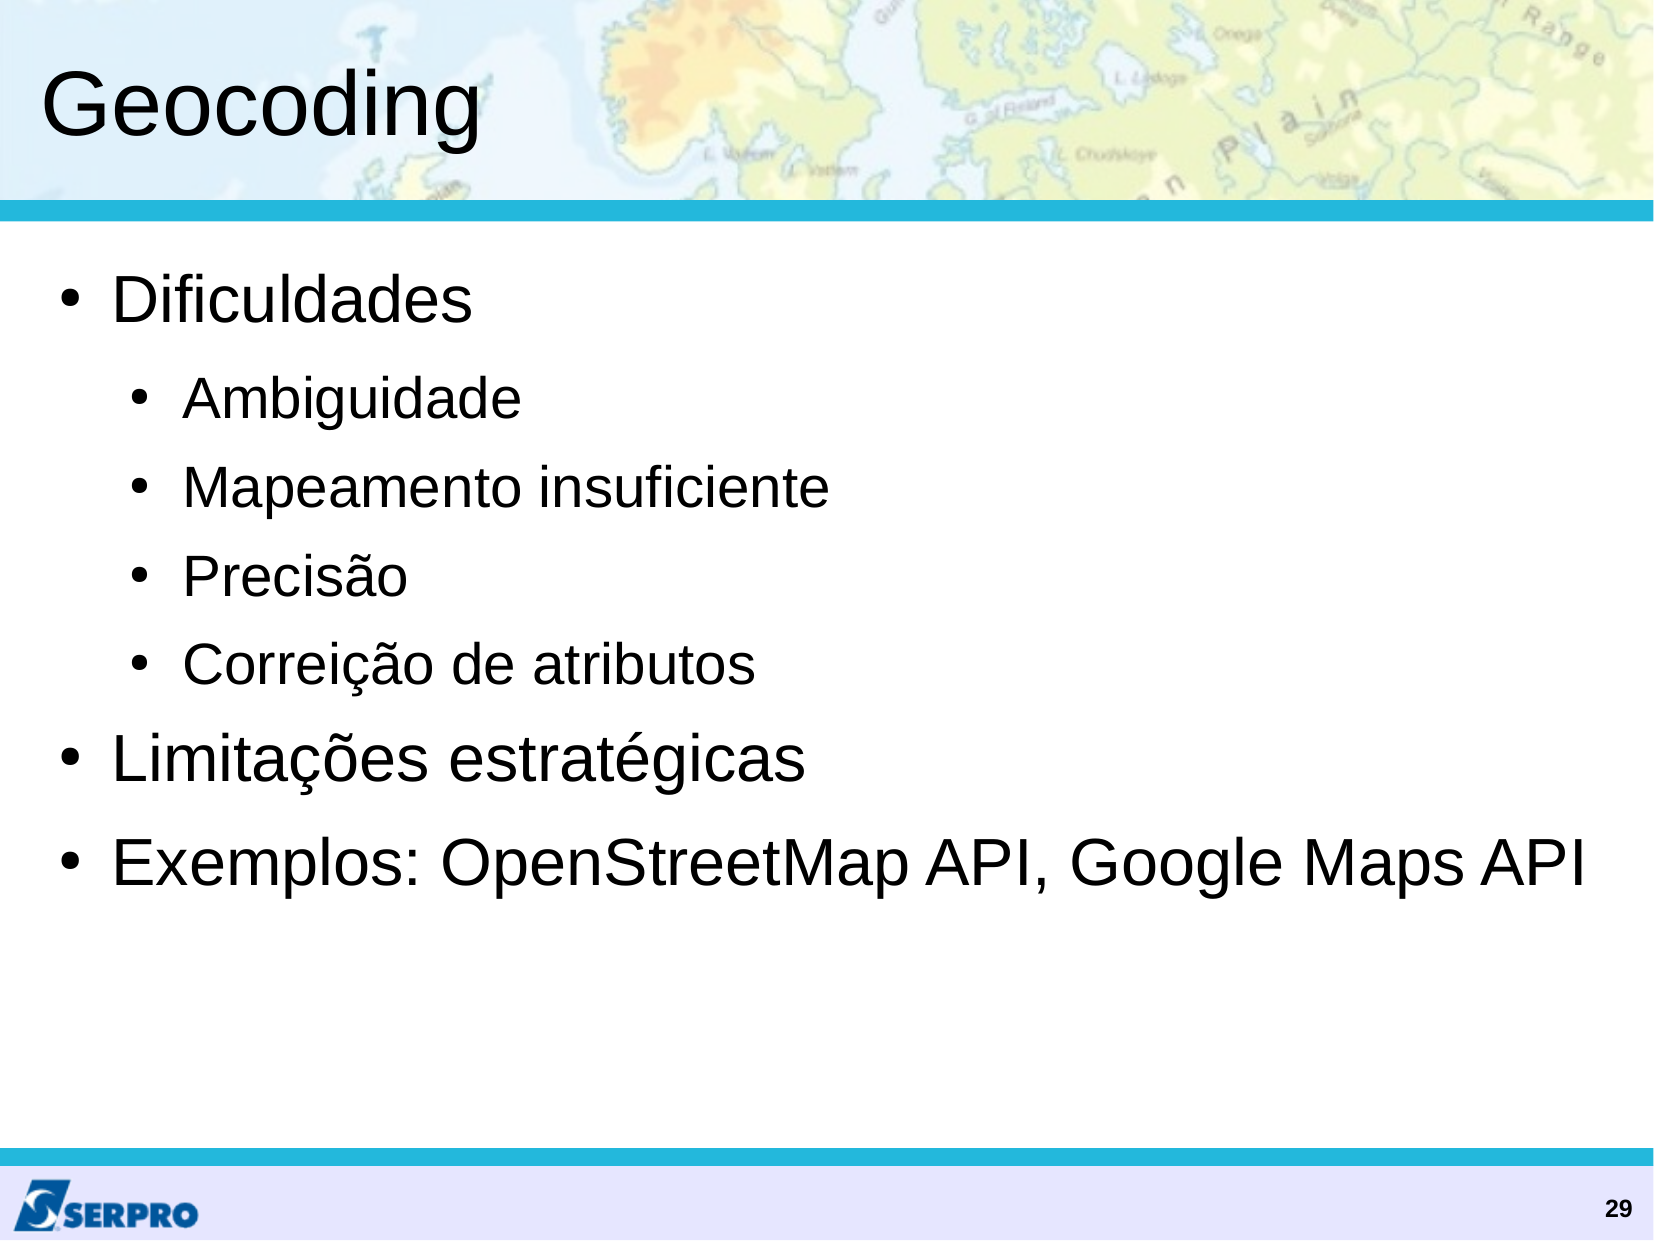

# Geocoding
Dificuldades
Ambiguidade
Mapeamento insuficiente
Precisão
Correição de atributos
Limitações estratégicas
Exemplos: OpenStreetMap API, Google Maps API
29